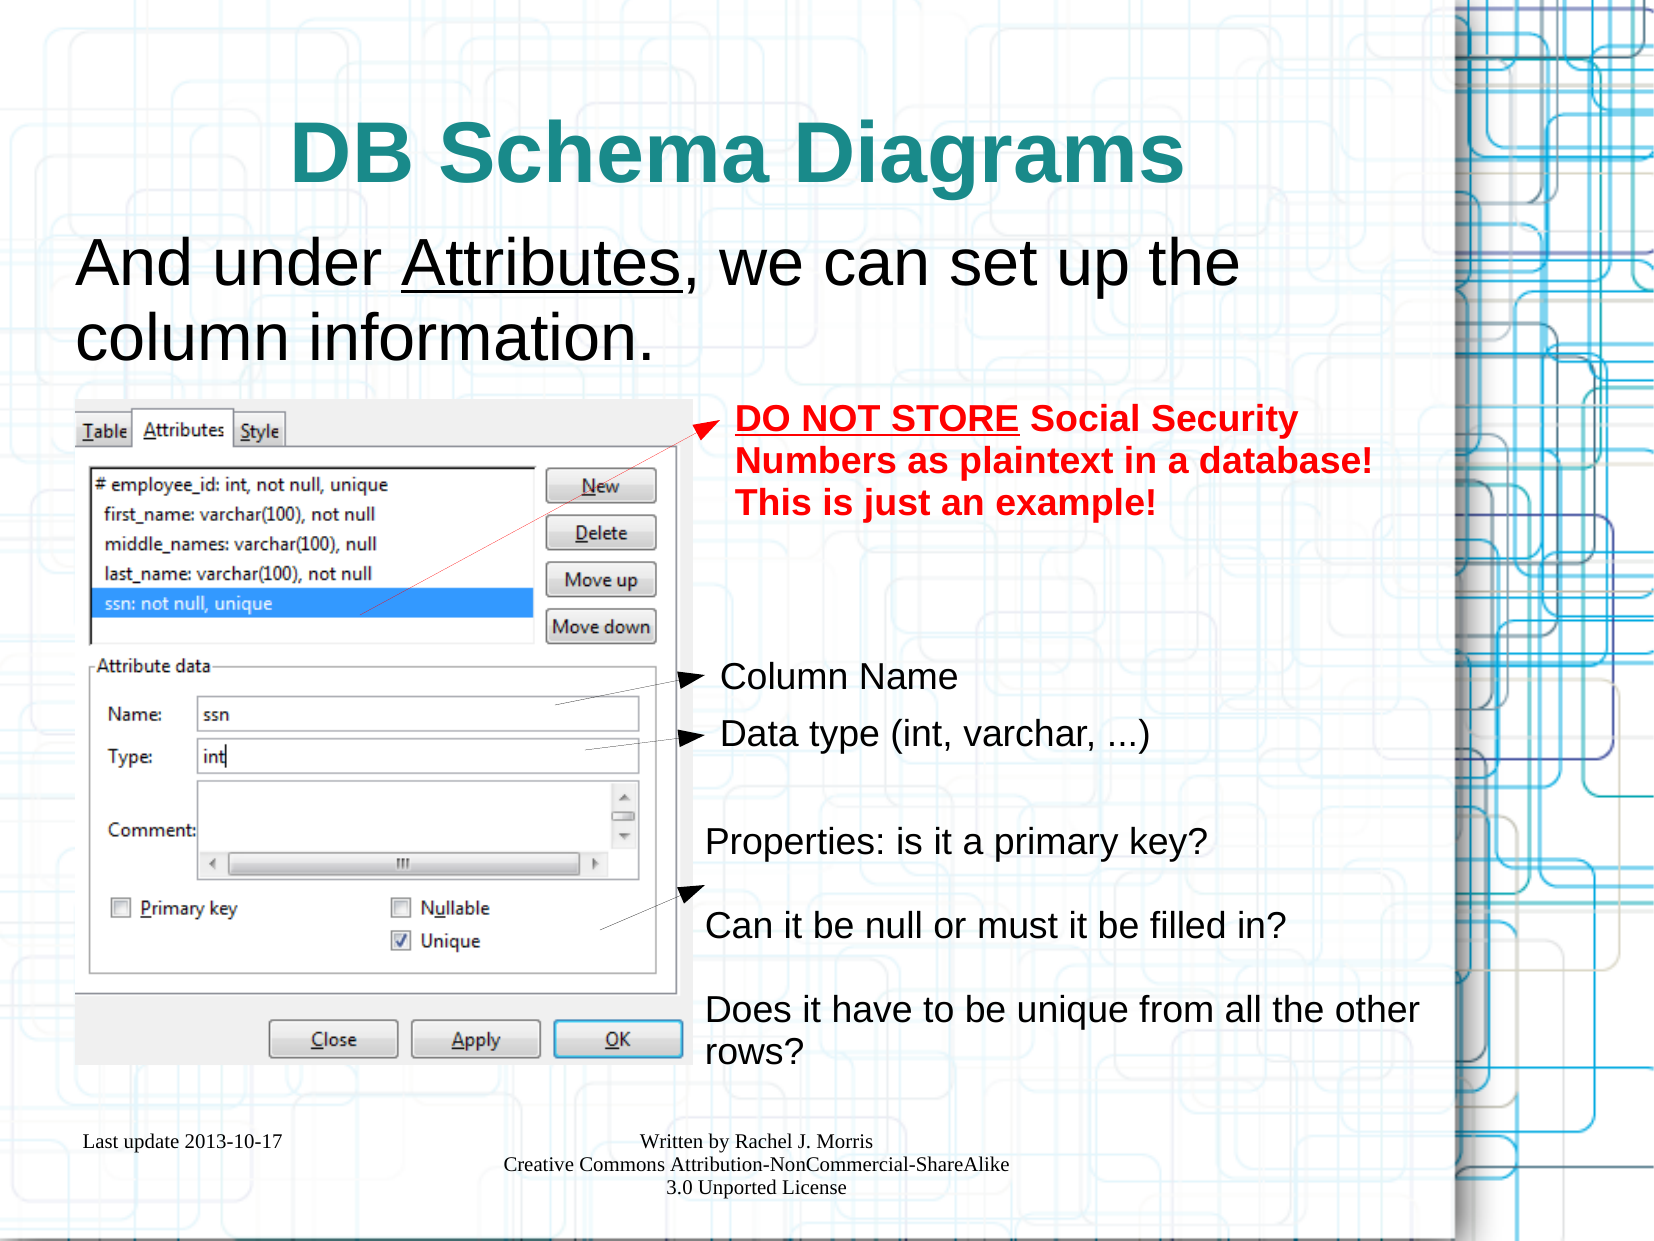

# DB Schema Diagrams
And under Attributes, we can set up the column information.
DO NOT STORE Social Security Numbers as plaintext in a database!
This is just an example!
Column Name
Data type (int, varchar, ...)
Properties: is it a primary key?
Can it be null or must it be filled in?
Does it have to be unique from all the other rows?